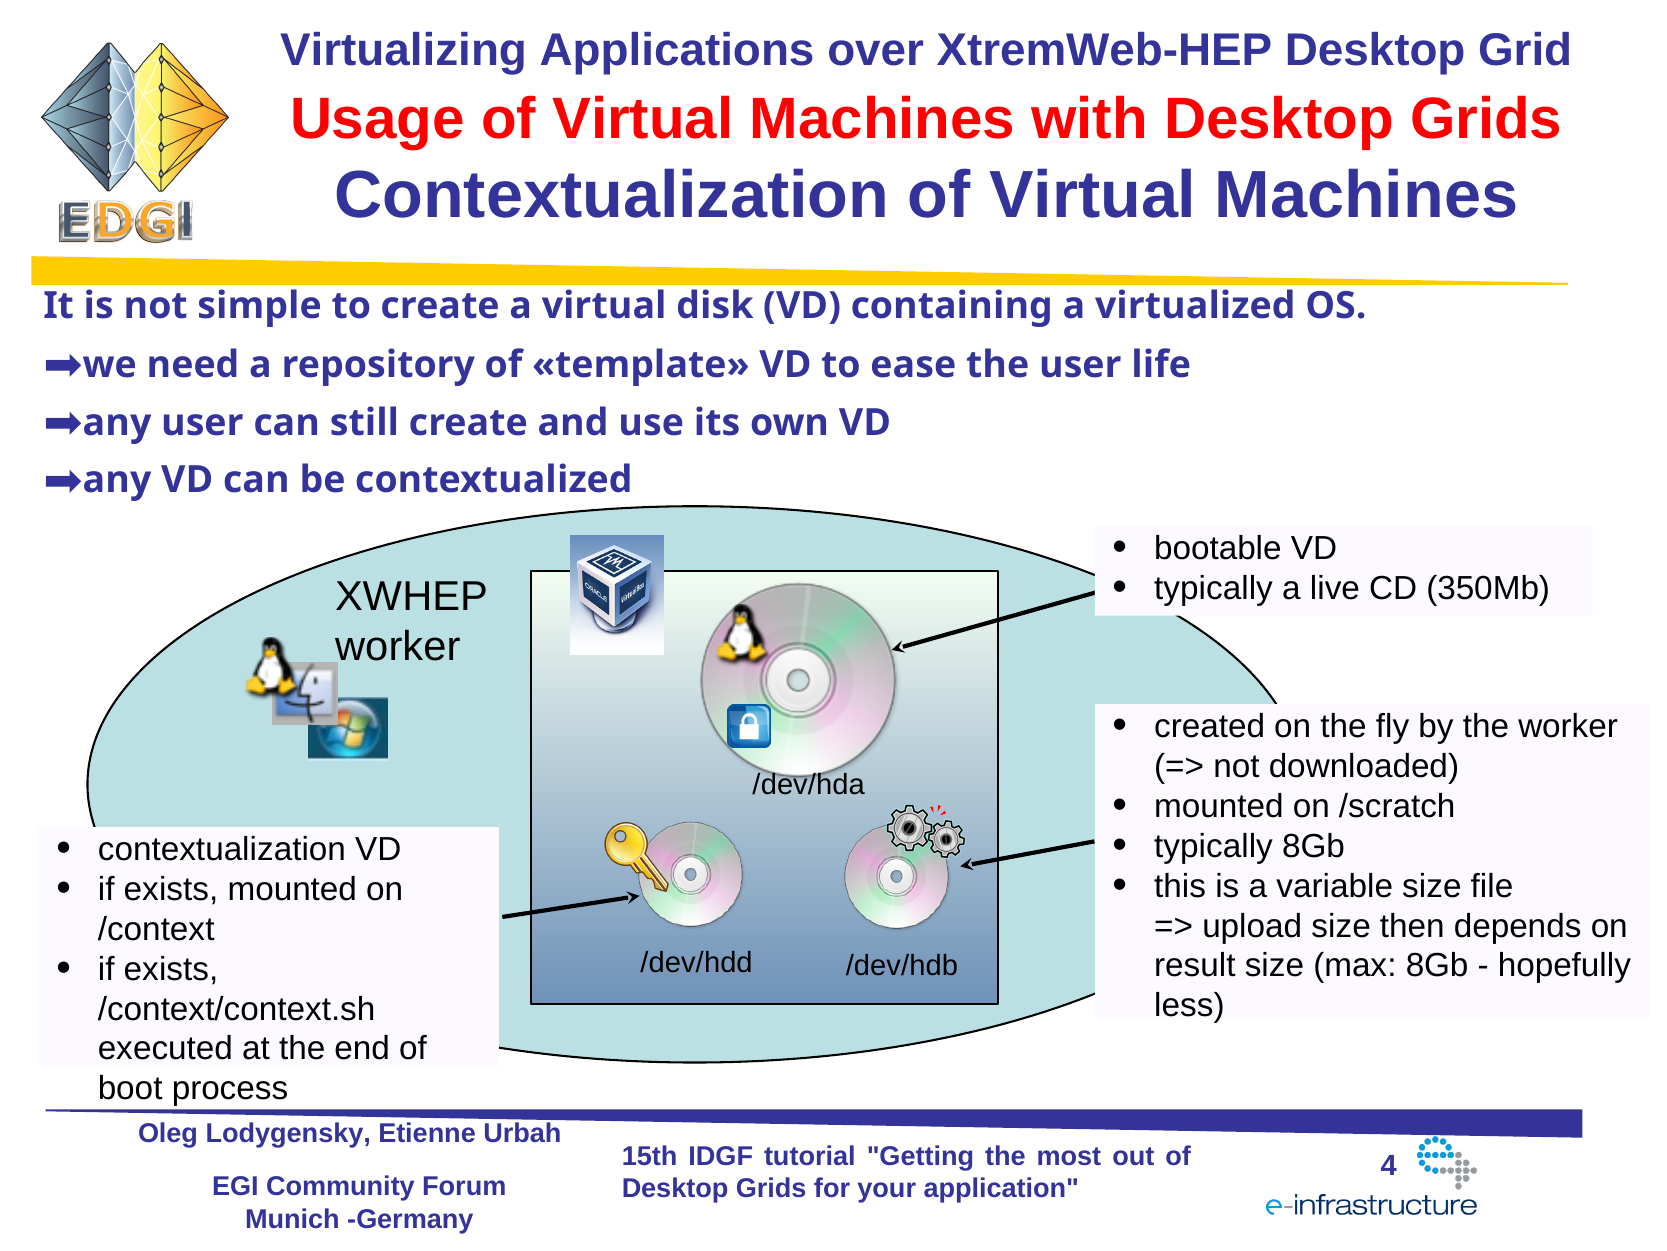

Virtualizing Applications over XtremWeb-HEP Desktop Grid
Usage of Virtual Machines with Desktop Grids
Contextualization of Virtual Machines
# It is not simple to create a virtual disk (VD) containing a virtualized OS.
we need a repository of «template» VD to ease the user life
any user can still create and use its own VD
any VD can be contextualized
bootable VD
typically a live CD (350Mb)
XWHEP
worker
/dev/hda
created on the fly by the worker
(=> not downloaded)
mounted on /scratch
typically 8Gb
this is a variable size file
=> upload size then depends on result size (max: 8Gb - hopefully less)
/dev/hdd
/dev/hdb
contextualization VD
if exists, mounted on /context
if exists, /context/context.sh executed at the end of boot process
4